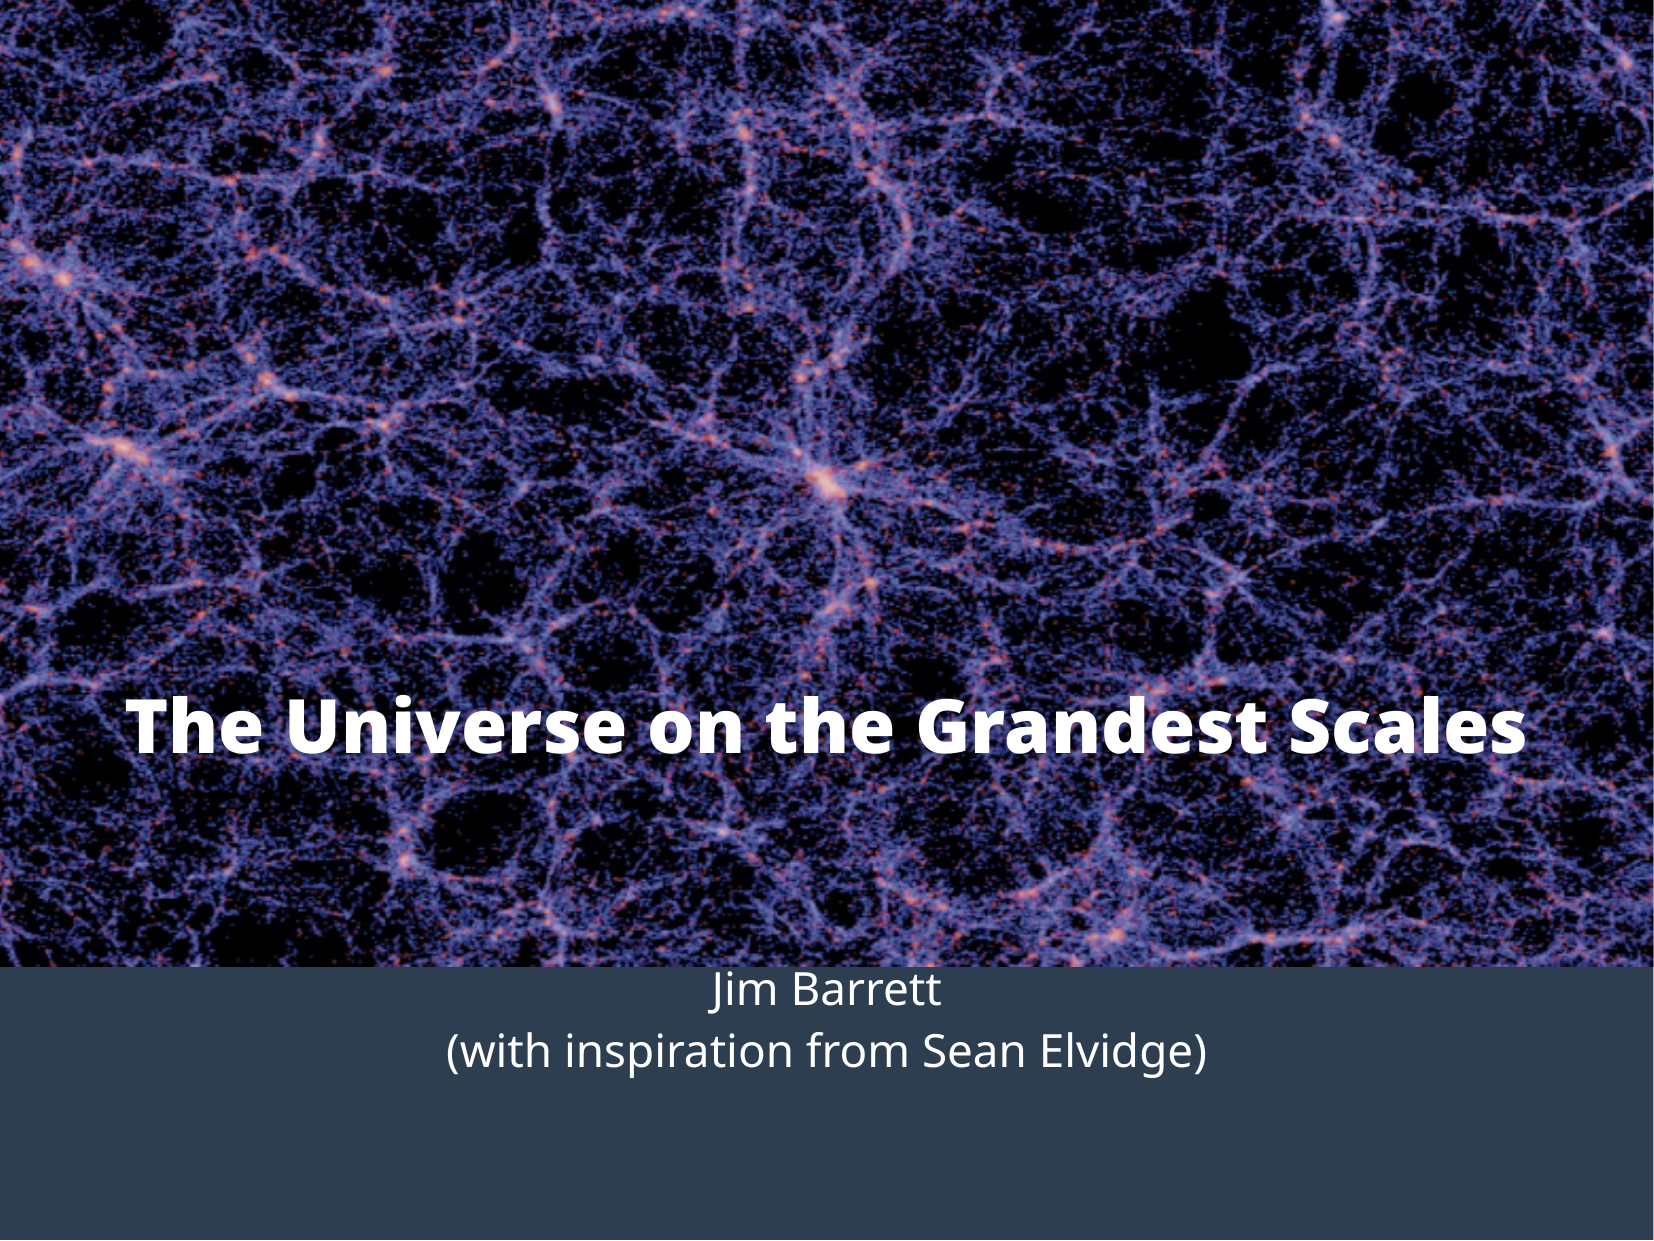

# The Universe on the Grandest Scales
Jim Barrett
(with inspiration from Sean Elvidge)